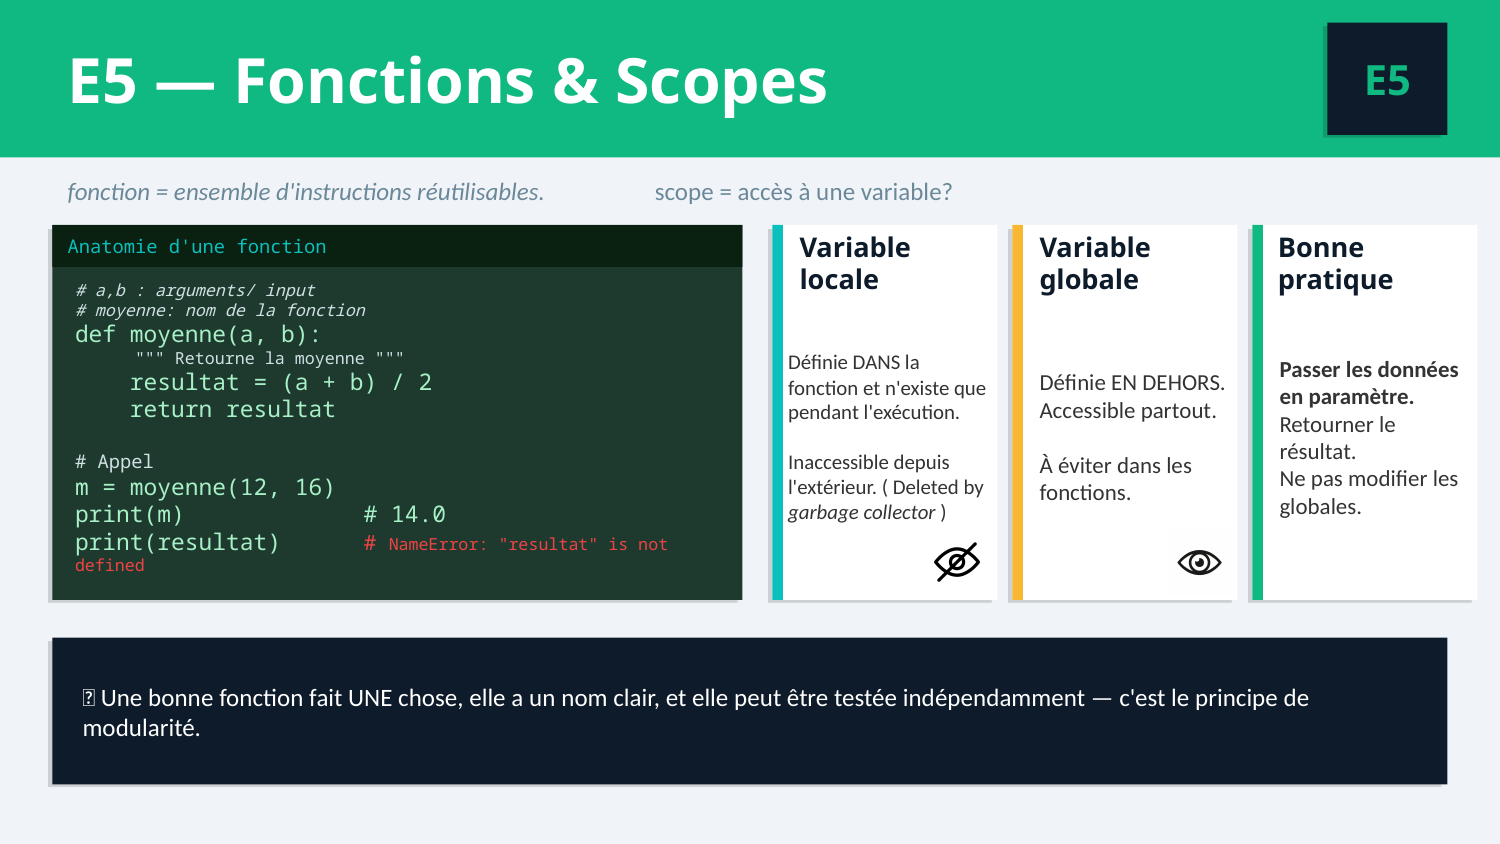

E5 — Fonctions & Scopes
E5
fonction = ensemble d'instructions réutilisables. scope = accès à une variable?
Anatomie d'une fonction
Bonne pratique
Variable locale
Variable globale
# a,b : arguments/ input
# moyenne: nom de la fonction
def moyenne(a, b):
 """ Retourne la moyenne """
 resultat = (a + b) / 2
 return resultat
# Appel
m = moyenne(12, 16)
print(m) # 14.0
print(resultat) # NameError: "resultat" is not defined
Définie DANS la fonction et n'existe que pendant l'exécution.
Inaccessible depuis l'extérieur. ( Deleted by garbage collector )
Définie EN DEHORS.
Accessible partout.
À éviter dans les fonctions.
Passer les données en paramètre.
Retourner le résultat.
Ne pas modifier les globales.
💡 Une bonne fonction fait UNE chose, elle a un nom clair, et elle peut être testée indépendamment — c'est le principe de modularité.